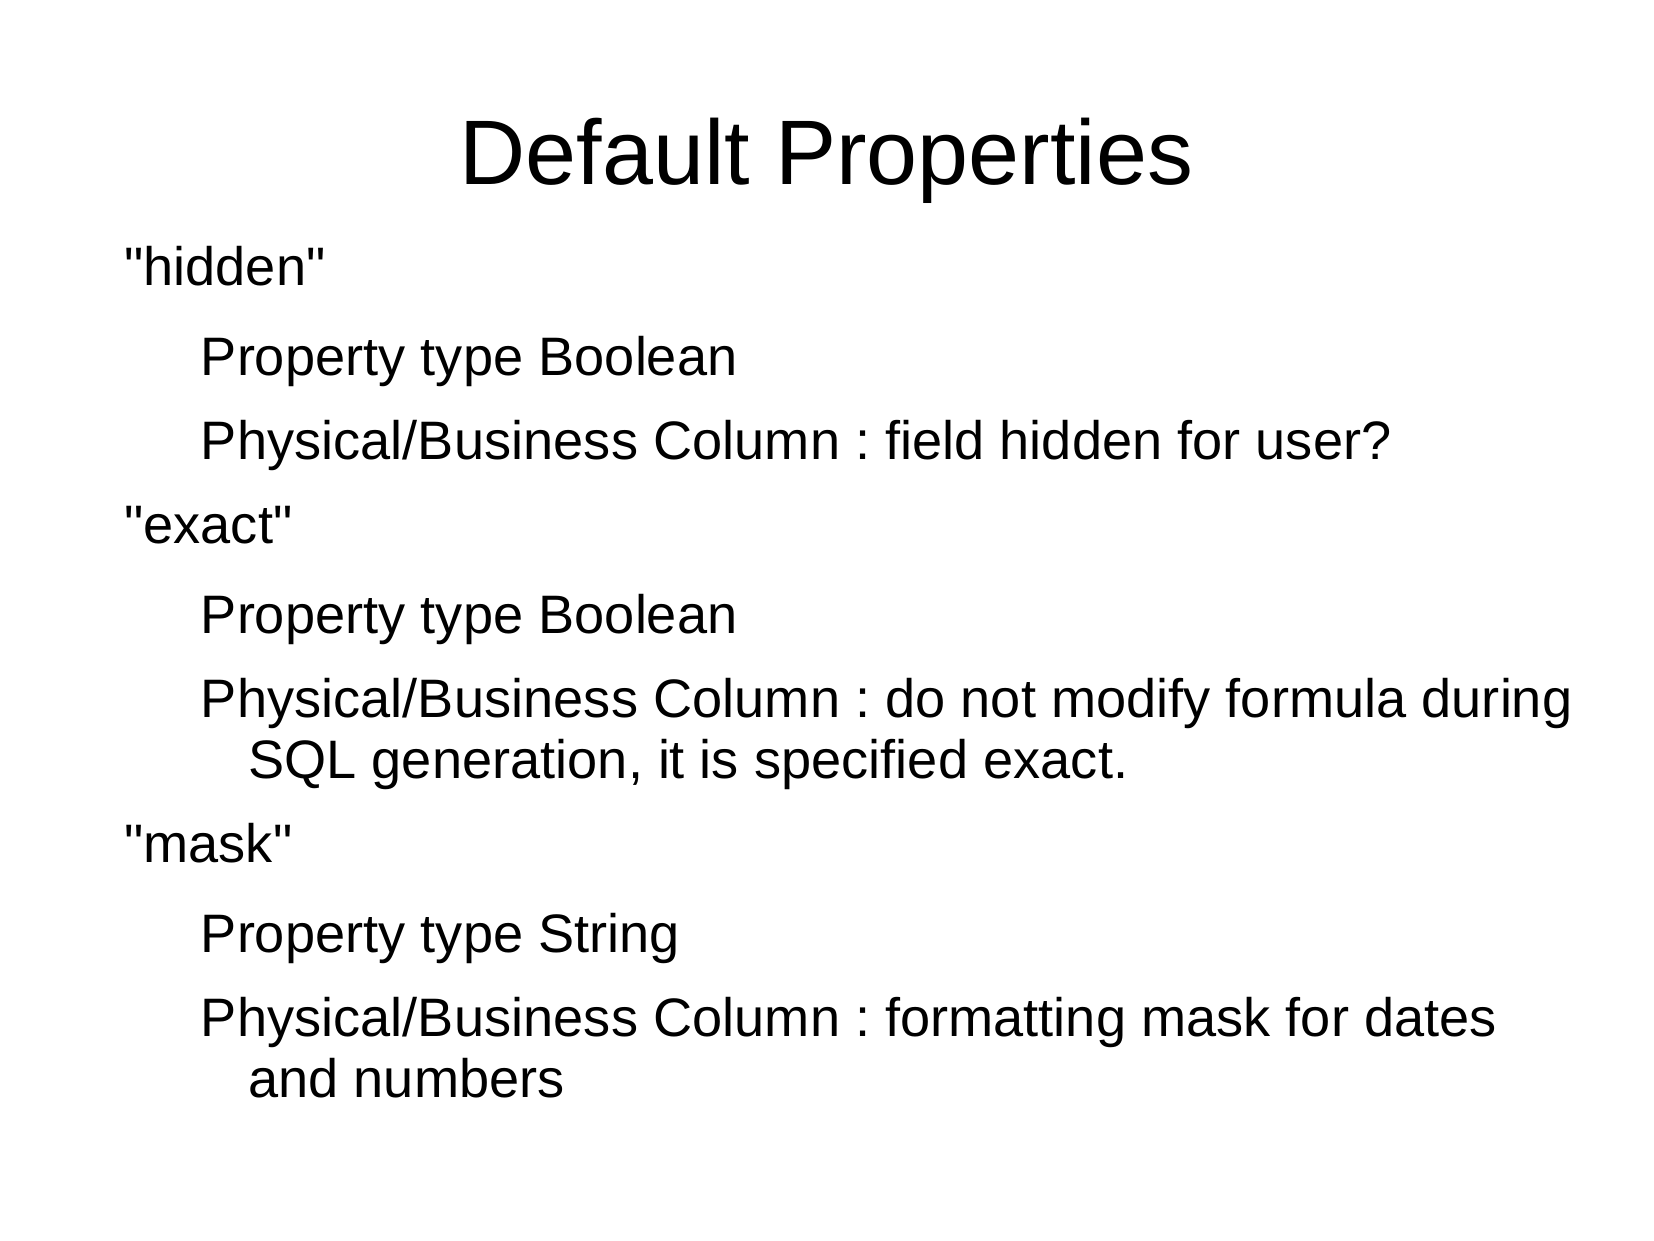

# Default Properties
"hidden"
Property type Boolean
Physical/Business Column : field hidden for user?
"exact"
Property type Boolean
Physical/Business Column : do not modify formula during SQL generation, it is specified exact.
"mask"
Property type String
Physical/Business Column : formatting mask for dates and numbers